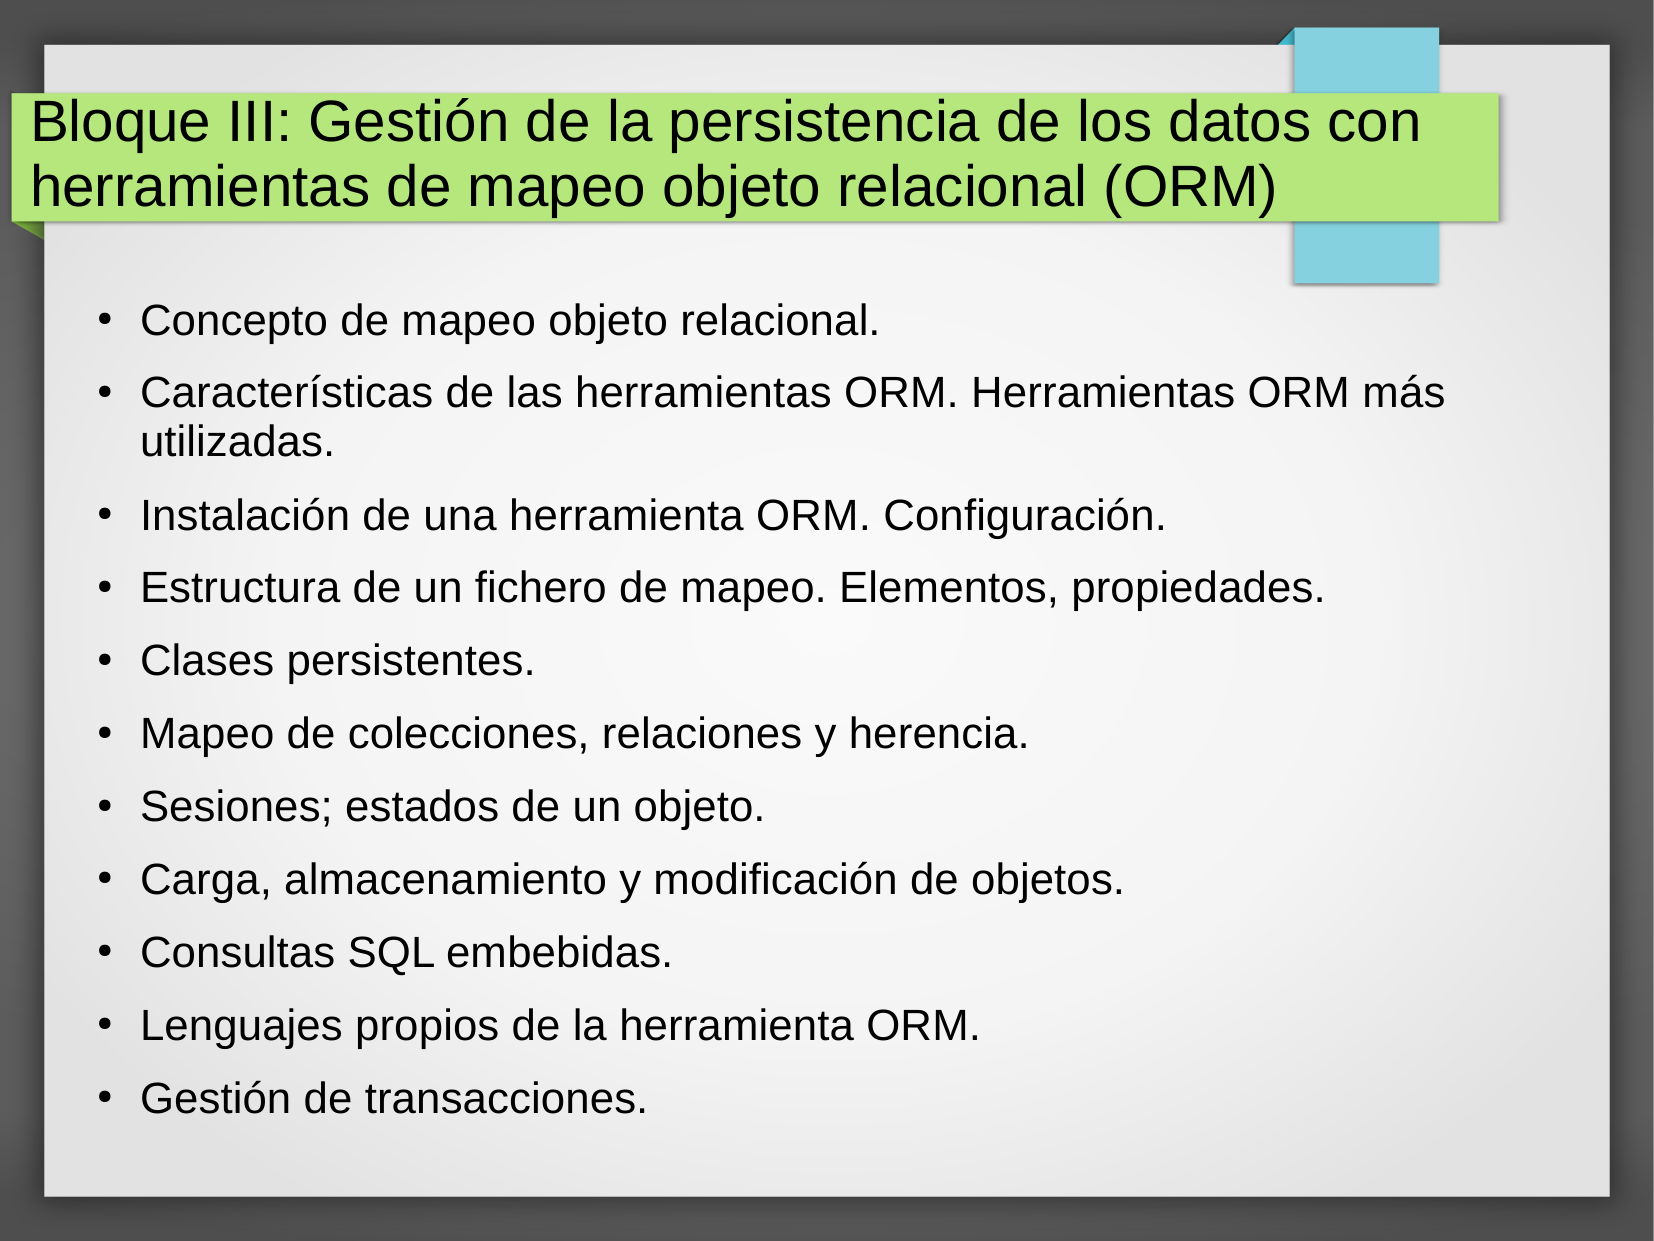

# Bloque III: Gestión de la persistencia de los datos con herramientas de mapeo objeto relacional (ORM)
Concepto de mapeo objeto relacional.
Características de las herramientas ORM. Herramientas ORM más utilizadas.
Instalación de una herramienta ORM. Configuración.
Estructura de un fichero de mapeo. Elementos, propiedades.
Clases persistentes.
Mapeo de colecciones, relaciones y herencia.
Sesiones; estados de un objeto.
Carga, almacenamiento y modificación de objetos.
Consultas SQL embebidas.
Lenguajes propios de la herramienta ORM.
Gestión de transacciones.